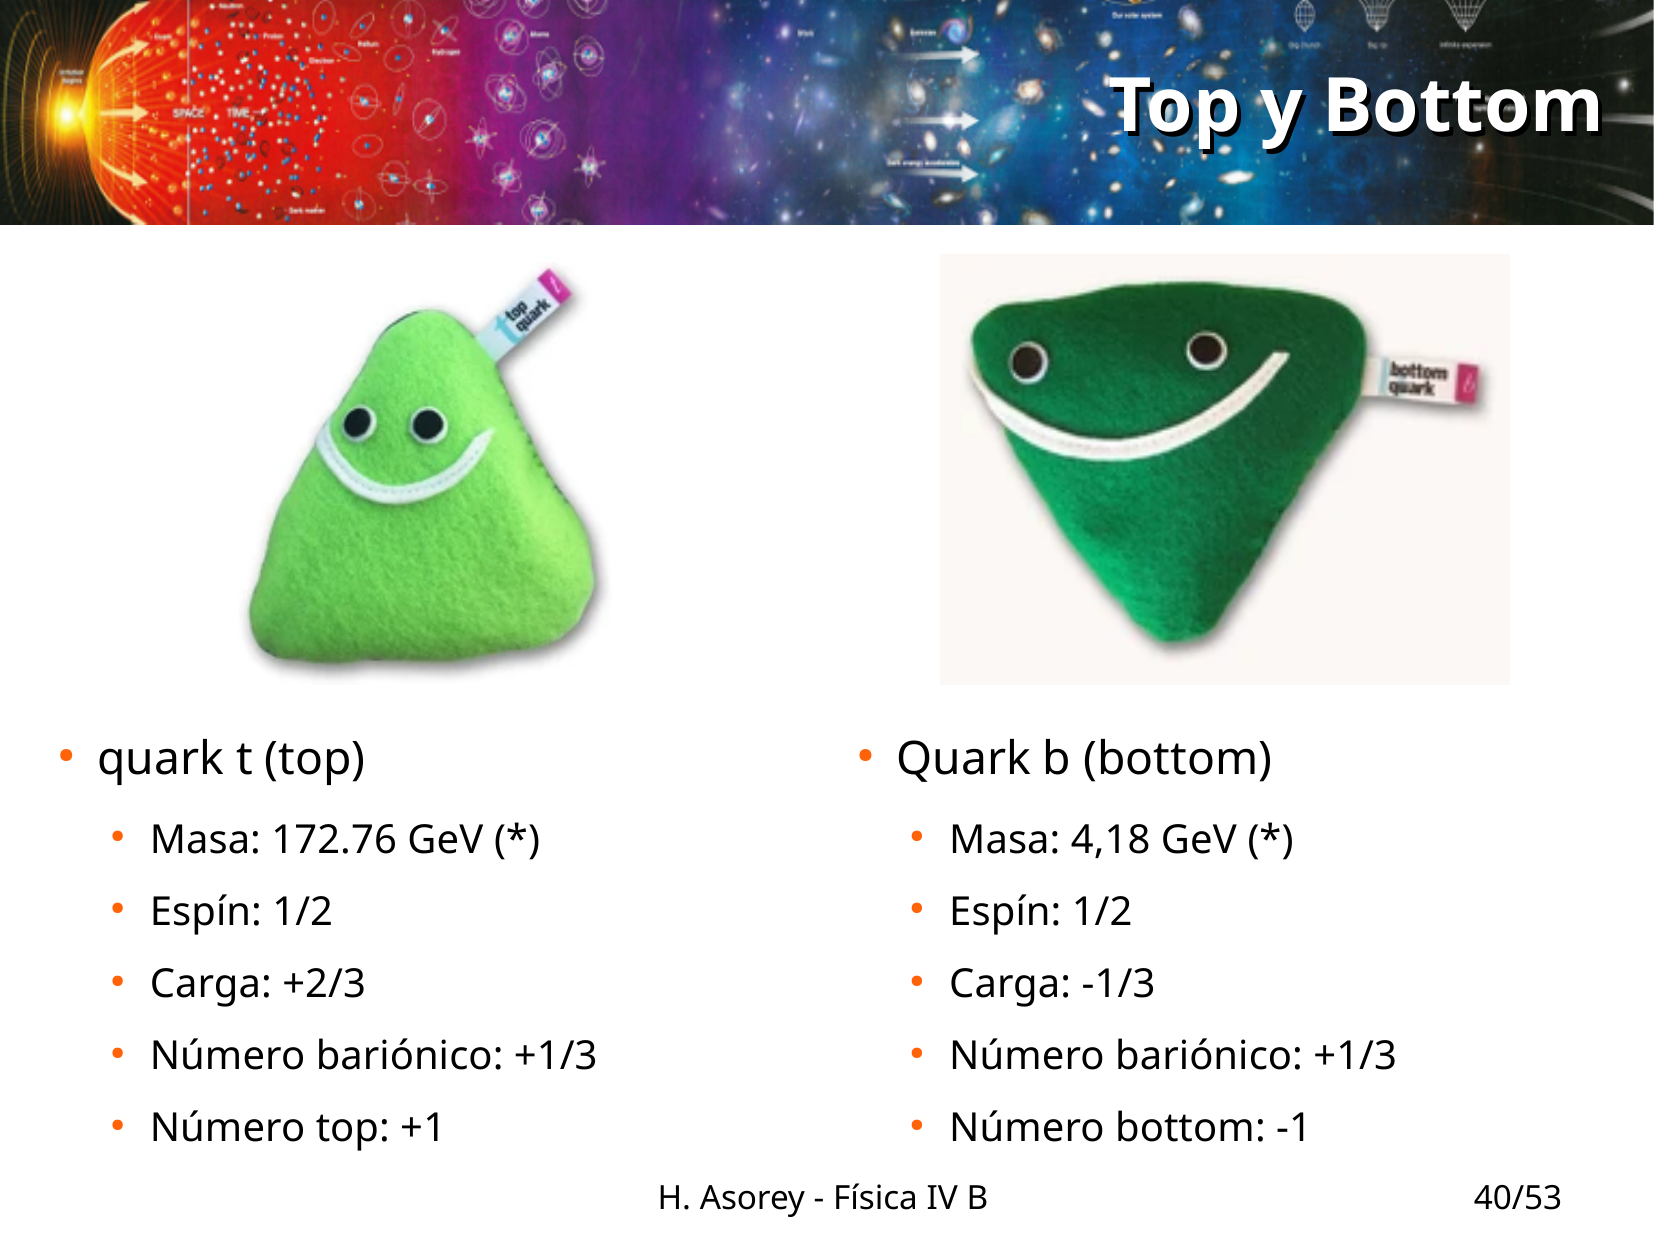

# Top y Bottom
quark t (top)
Masa: 172.76 GeV (*)
Espín: 1/2
Carga: +2/3
Número bariónico: +1/3
Número top: +1
Quark b (bottom)
Masa: 4,18 GeV (*)
Espín: 1/2
Carga: -1/3
Número bariónico: +1/3
Número bottom: -1
H. Asorey - Física IV B
40